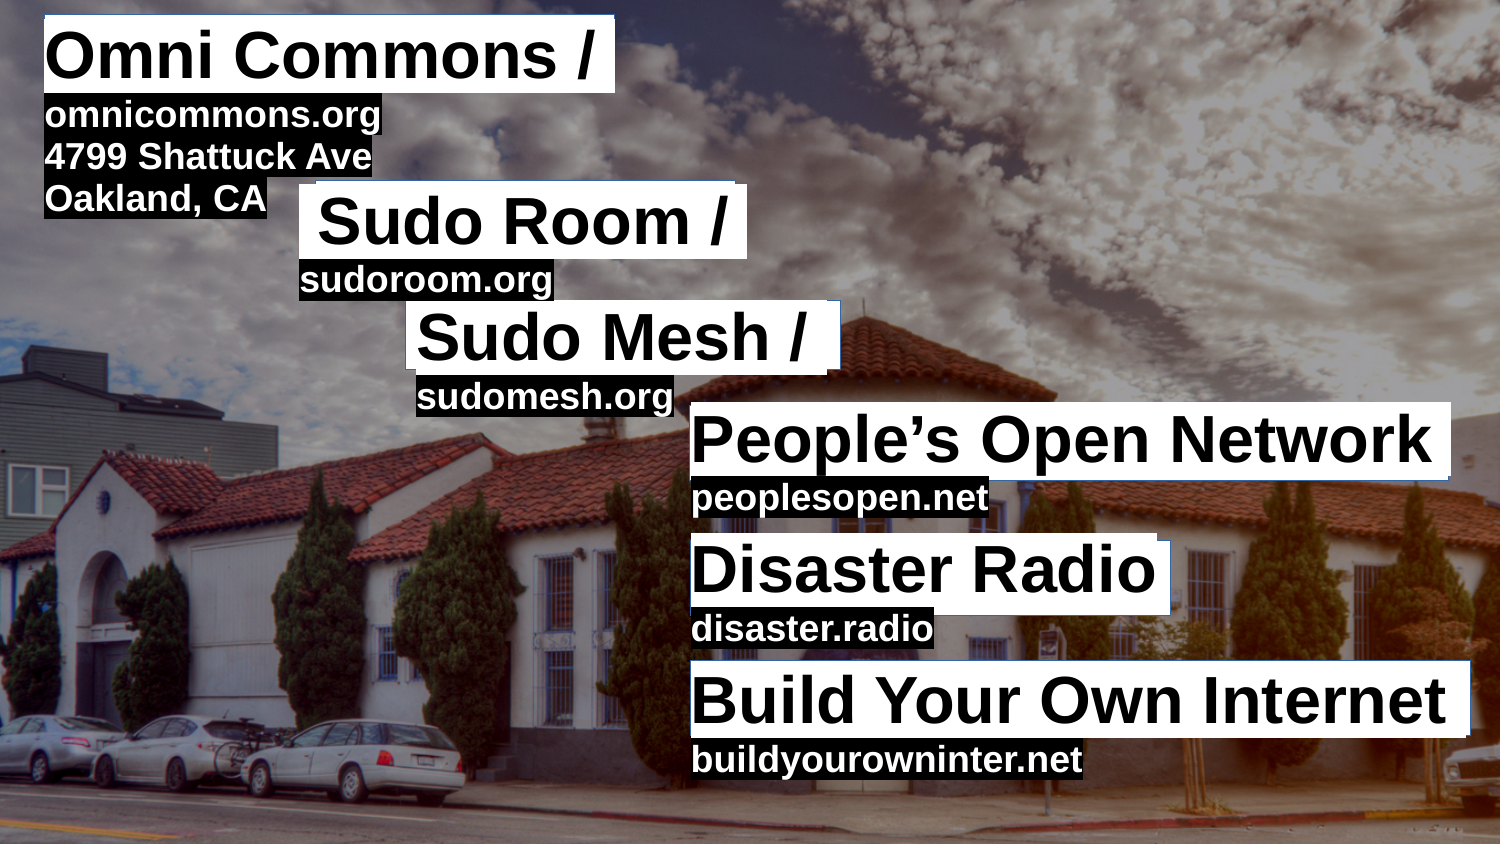

Omni Commons /
omnicommons.org
4799 Shattuck Ave
Oakland, CA
 Sudo Room /
sudoroom.org
#
Sudo Mesh /
sudomesh.org
People’s Open Network
peoplesopen.net
Disaster Radio
disaster.radio
Build Your Own Internet
buildyourowninter.net